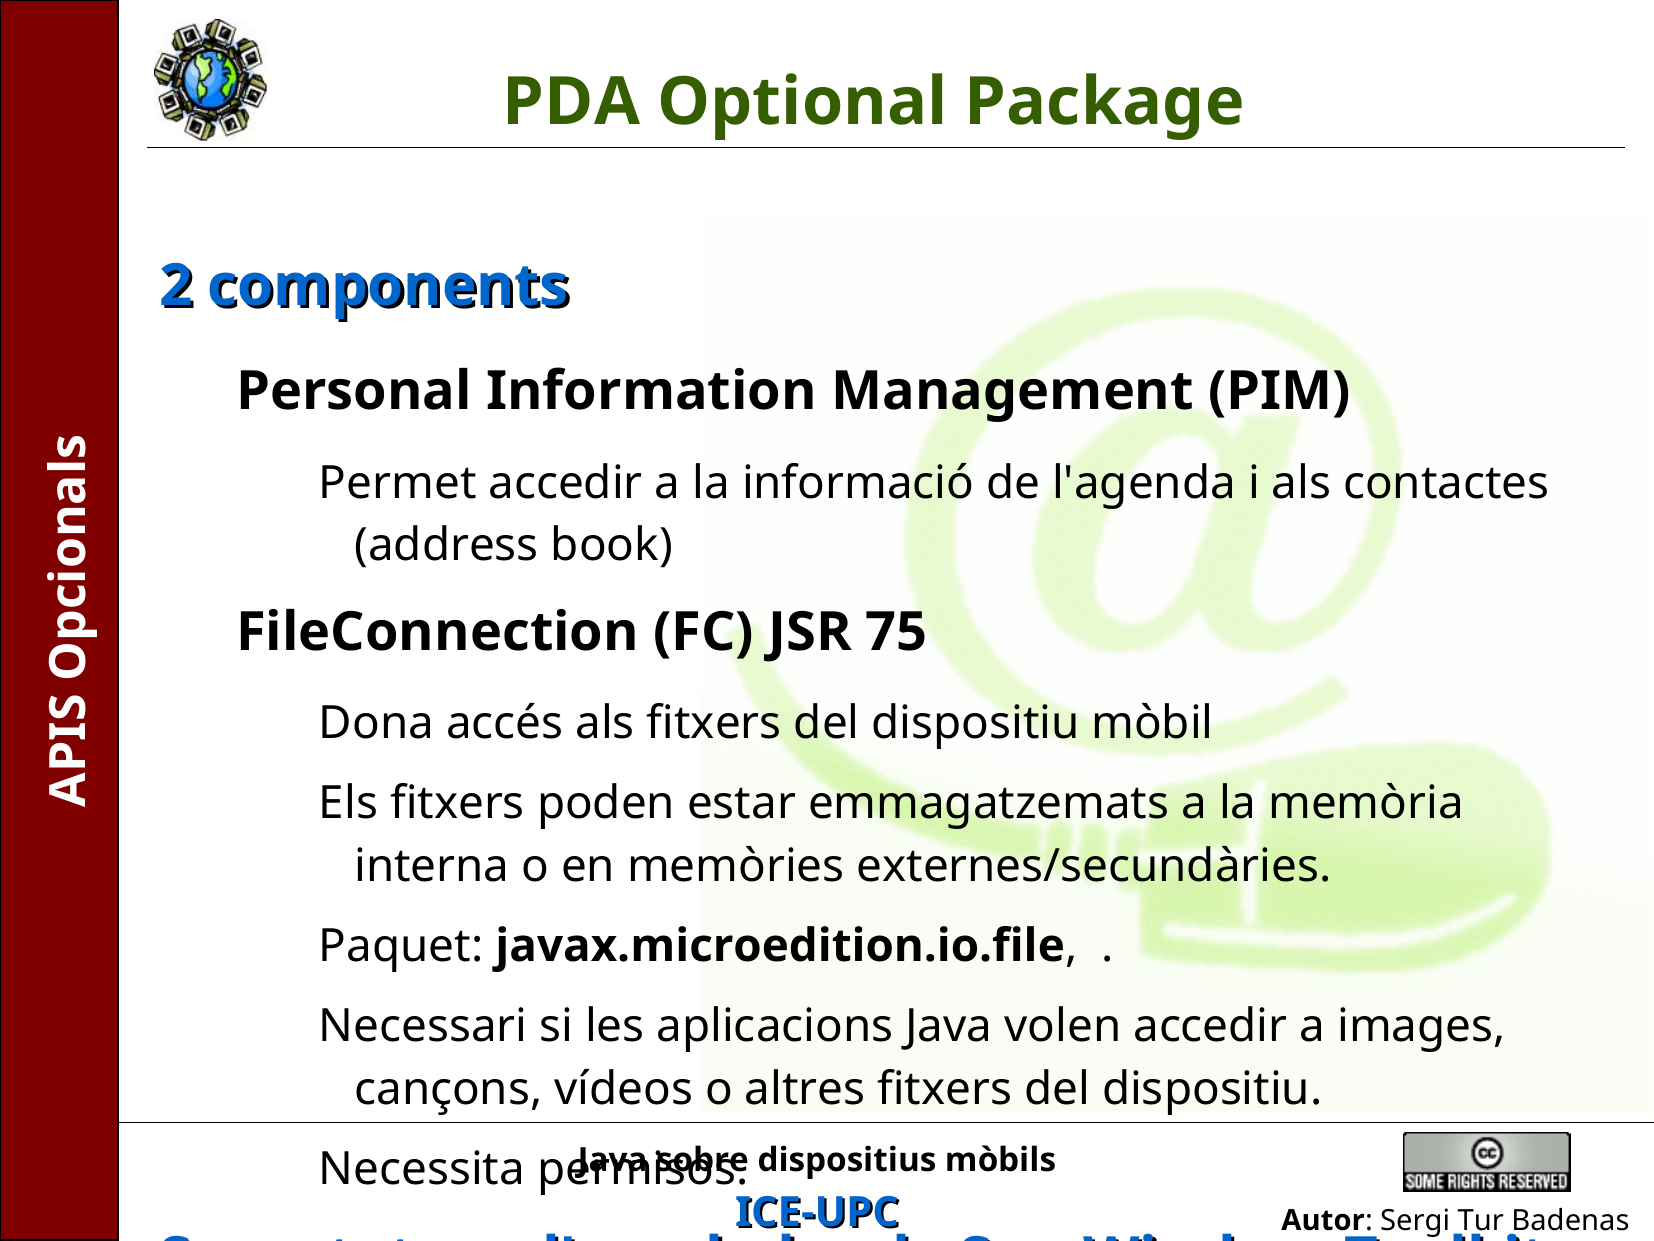

# PDA Optional Package
2 components
Personal Information Management (PIM)
Permet accedir a la informació de l'agenda i als contactes (address book)
FileConnection (FC) JSR 75
Dona accés als fitxers del dispositiu mòbil
Els fitxers poden estar emmagatzemats a la memòria interna o en memòries externes/secundàries.
Paquet: javax.microedition.io.file, .
Necessari si les aplicacions Java volen accedir a images, cançons, vídeos o altres fitxers del dispositiu.
Necessita permisos.
Suportat per l'emulador de Sun Wireless Toolkit